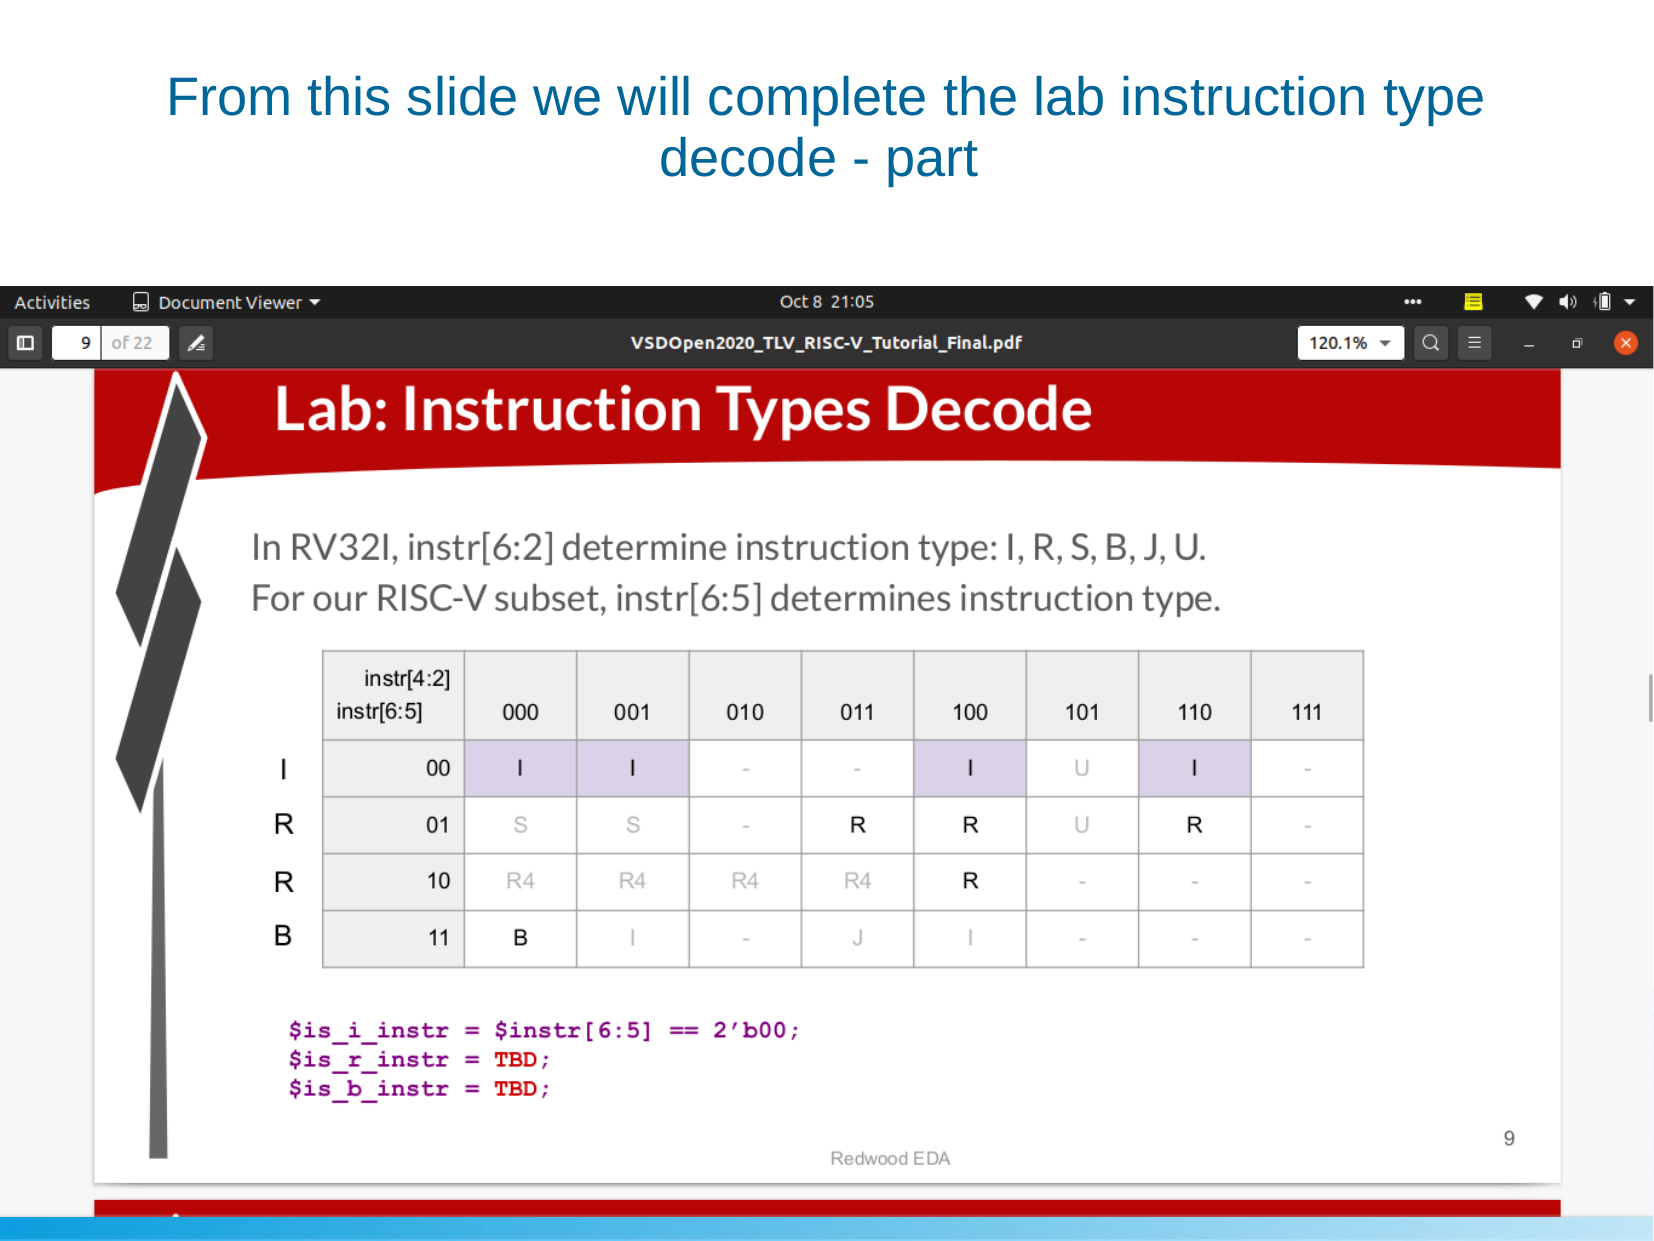

# From this slide we will complete the lab instruction type decode - part